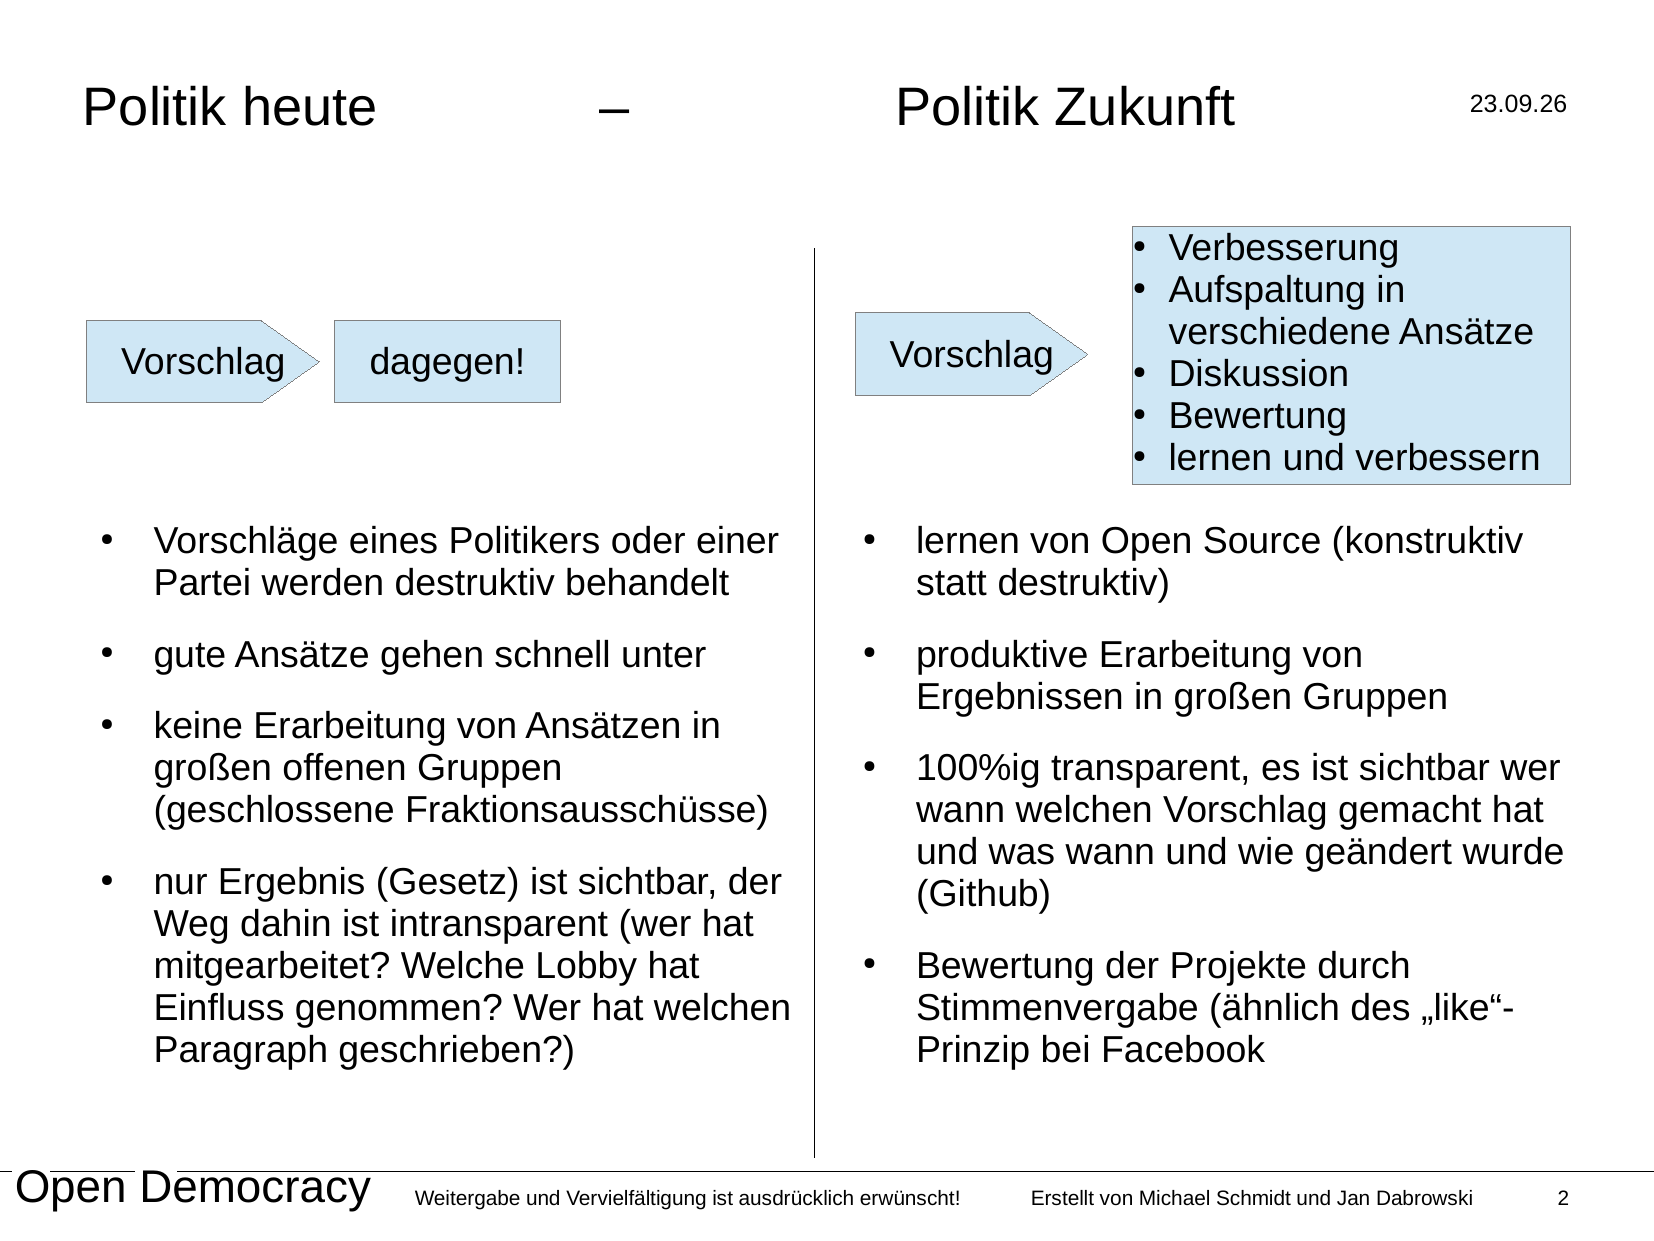

# Politik heute 			– 				Politik Zukunft
Verbesserung
Aufspaltung in verschiedene Ansätze
Diskussion
Bewertung
lernen und verbessern
Vorschlag
Vorschlag
dagegen!
Vorschläge eines Politikers oder einer Partei werden destruktiv behandelt
gute Ansätze gehen schnell unter
keine Erarbeitung von Ansätzen in großen offenen Gruppen (geschlossene Fraktionsausschüsse)
nur Ergebnis (Gesetz) ist sichtbar, der Weg dahin ist intransparent (wer hat mitgearbeitet? Welche Lobby hat Einfluss genommen? Wer hat welchen Paragraph geschrieben?)
lernen von Open Source (konstruktiv statt destruktiv)
produktive Erarbeitung von Ergebnissen in großen Gruppen
100%ig transparent, es ist sichtbar wer wann welchen Vorschlag gemacht hat und was wann und wie geändert wurde (Github)
Bewertung der Projekte durch Stimmenvergabe (ähnlich des „like“-Prinzip bei Facebook